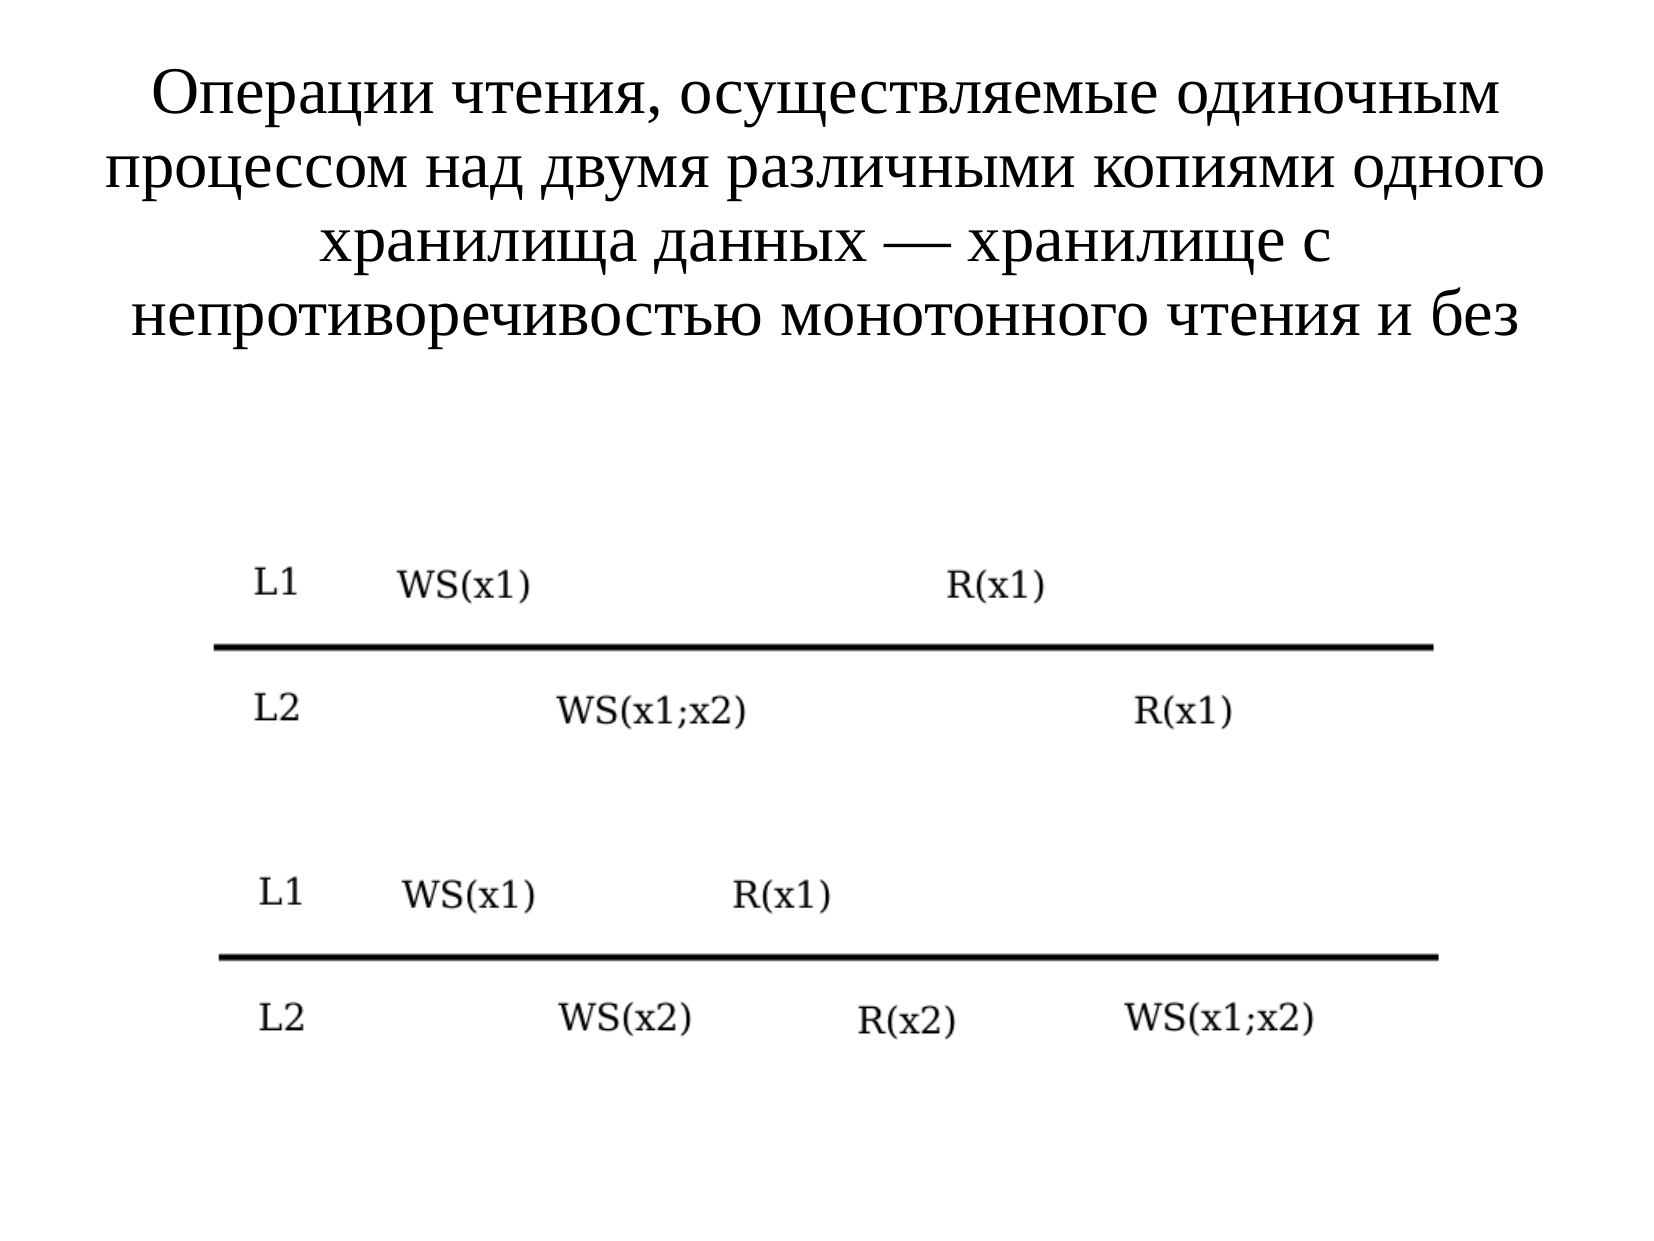

# Операции чтения, осуществляемые одиночным процессом над двумя различными копиями одного хранилища данных — хранилище с непротиворечивостью монотонного чтения и без